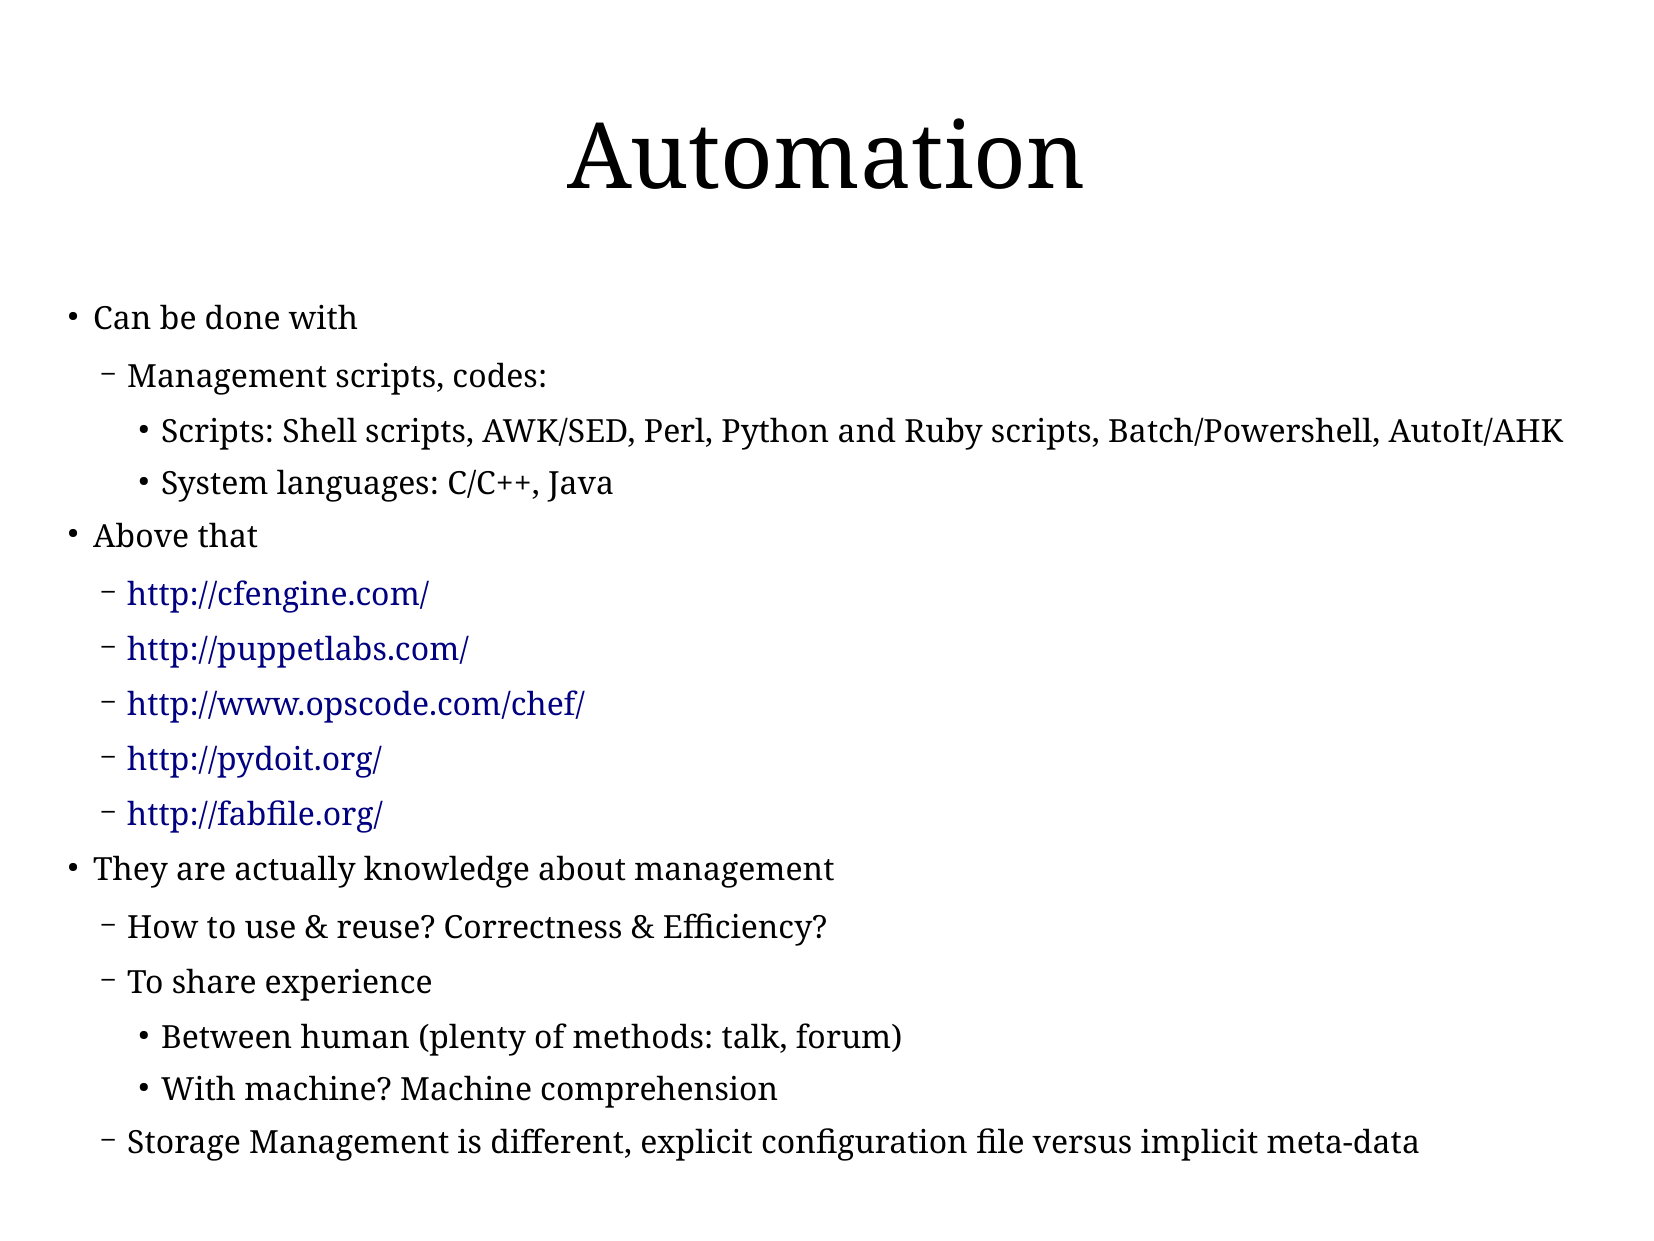

# Automation
Can be done with
Management scripts, codes:
Scripts: Shell scripts, AWK/SED, Perl, Python and Ruby scripts, Batch/Powershell, AutoIt/AHK
System languages: C/C++, Java
Above that
http://cfengine.com/
http://puppetlabs.com/
http://www.opscode.com/chef/
http://pydoit.org/
http://fabfile.org/
They are actually knowledge about management
How to use & reuse? Correctness & Efficiency?
To share experience
Between human (plenty of methods: talk, forum)
With machine? Machine comprehension
Storage Management is different, explicit configuration file versus implicit meta-data